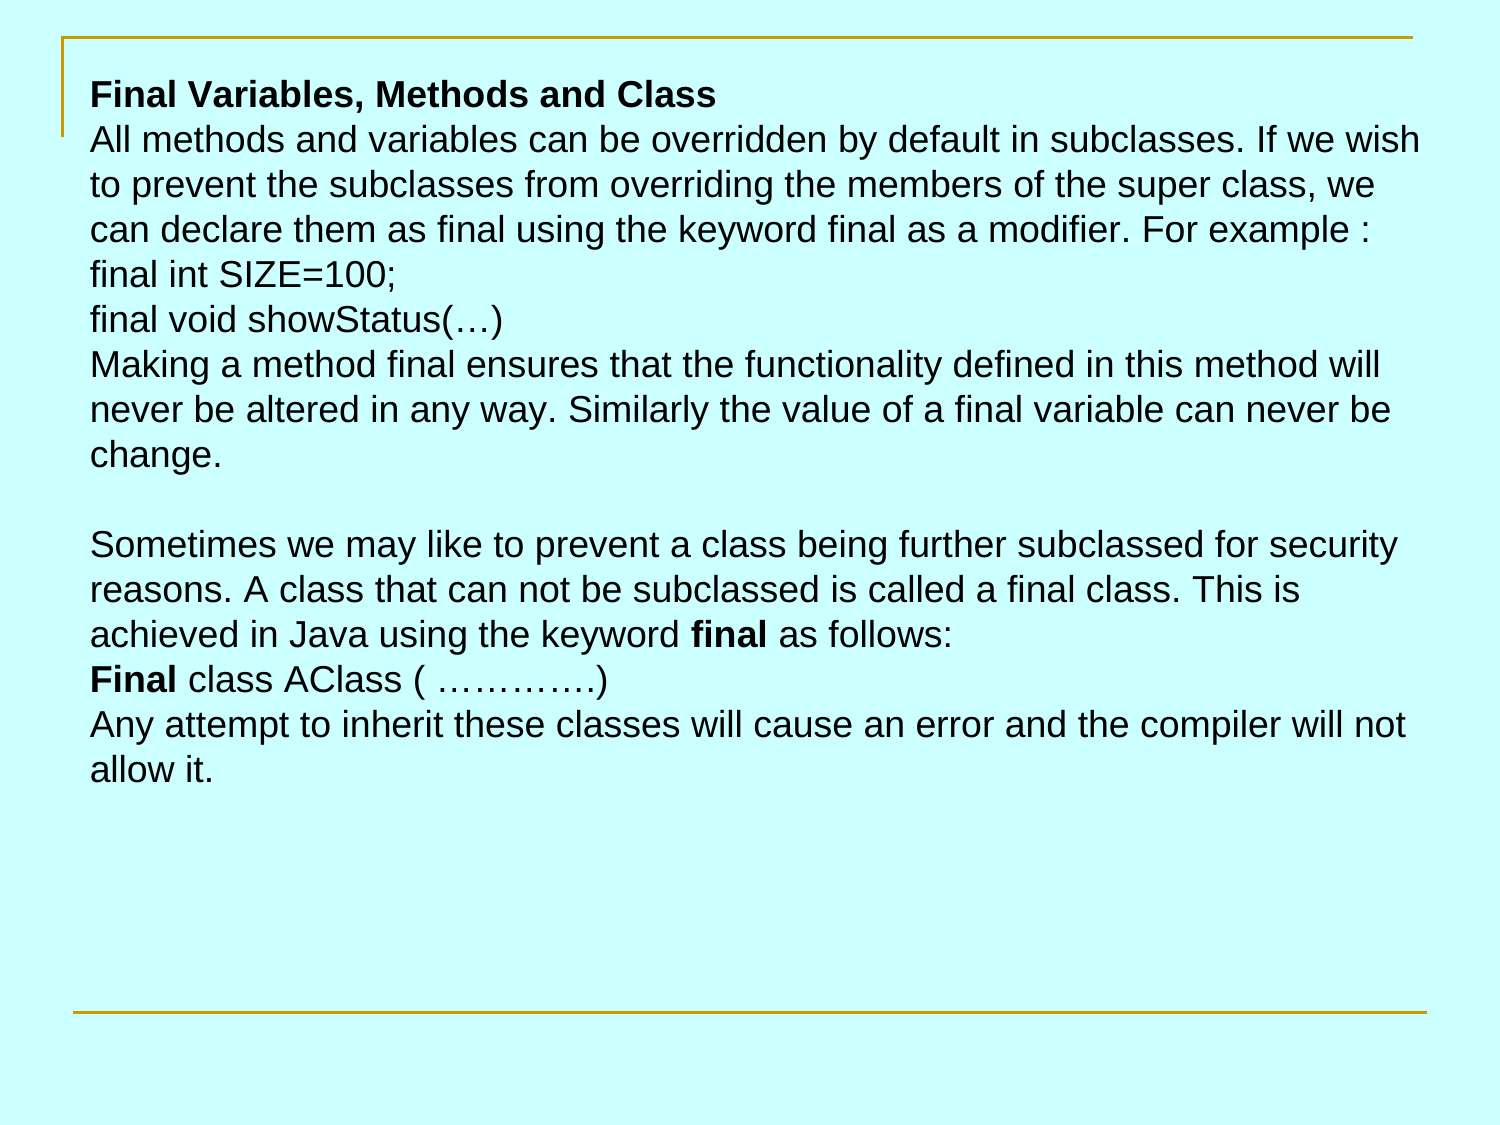

Final Variables, Methods and Class
All methods and variables can be overridden by default in subclasses. If we wish to prevent the subclasses from overriding the members of the super class, we can declare them as final using the keyword final as a modifier. For example :
final int SIZE=100;
final void showStatus(…)
Making a method final ensures that the functionality defined in this method will never be altered in any way. Similarly the value of a final variable can never be change.
Sometimes we may like to prevent a class being further subclassed for security reasons. A class that can not be subclassed is called a final class. This is achieved in Java using the keyword final as follows:
Final class AClass ( ………….)
Any attempt to inherit these classes will cause an error and the compiler will not allow it.